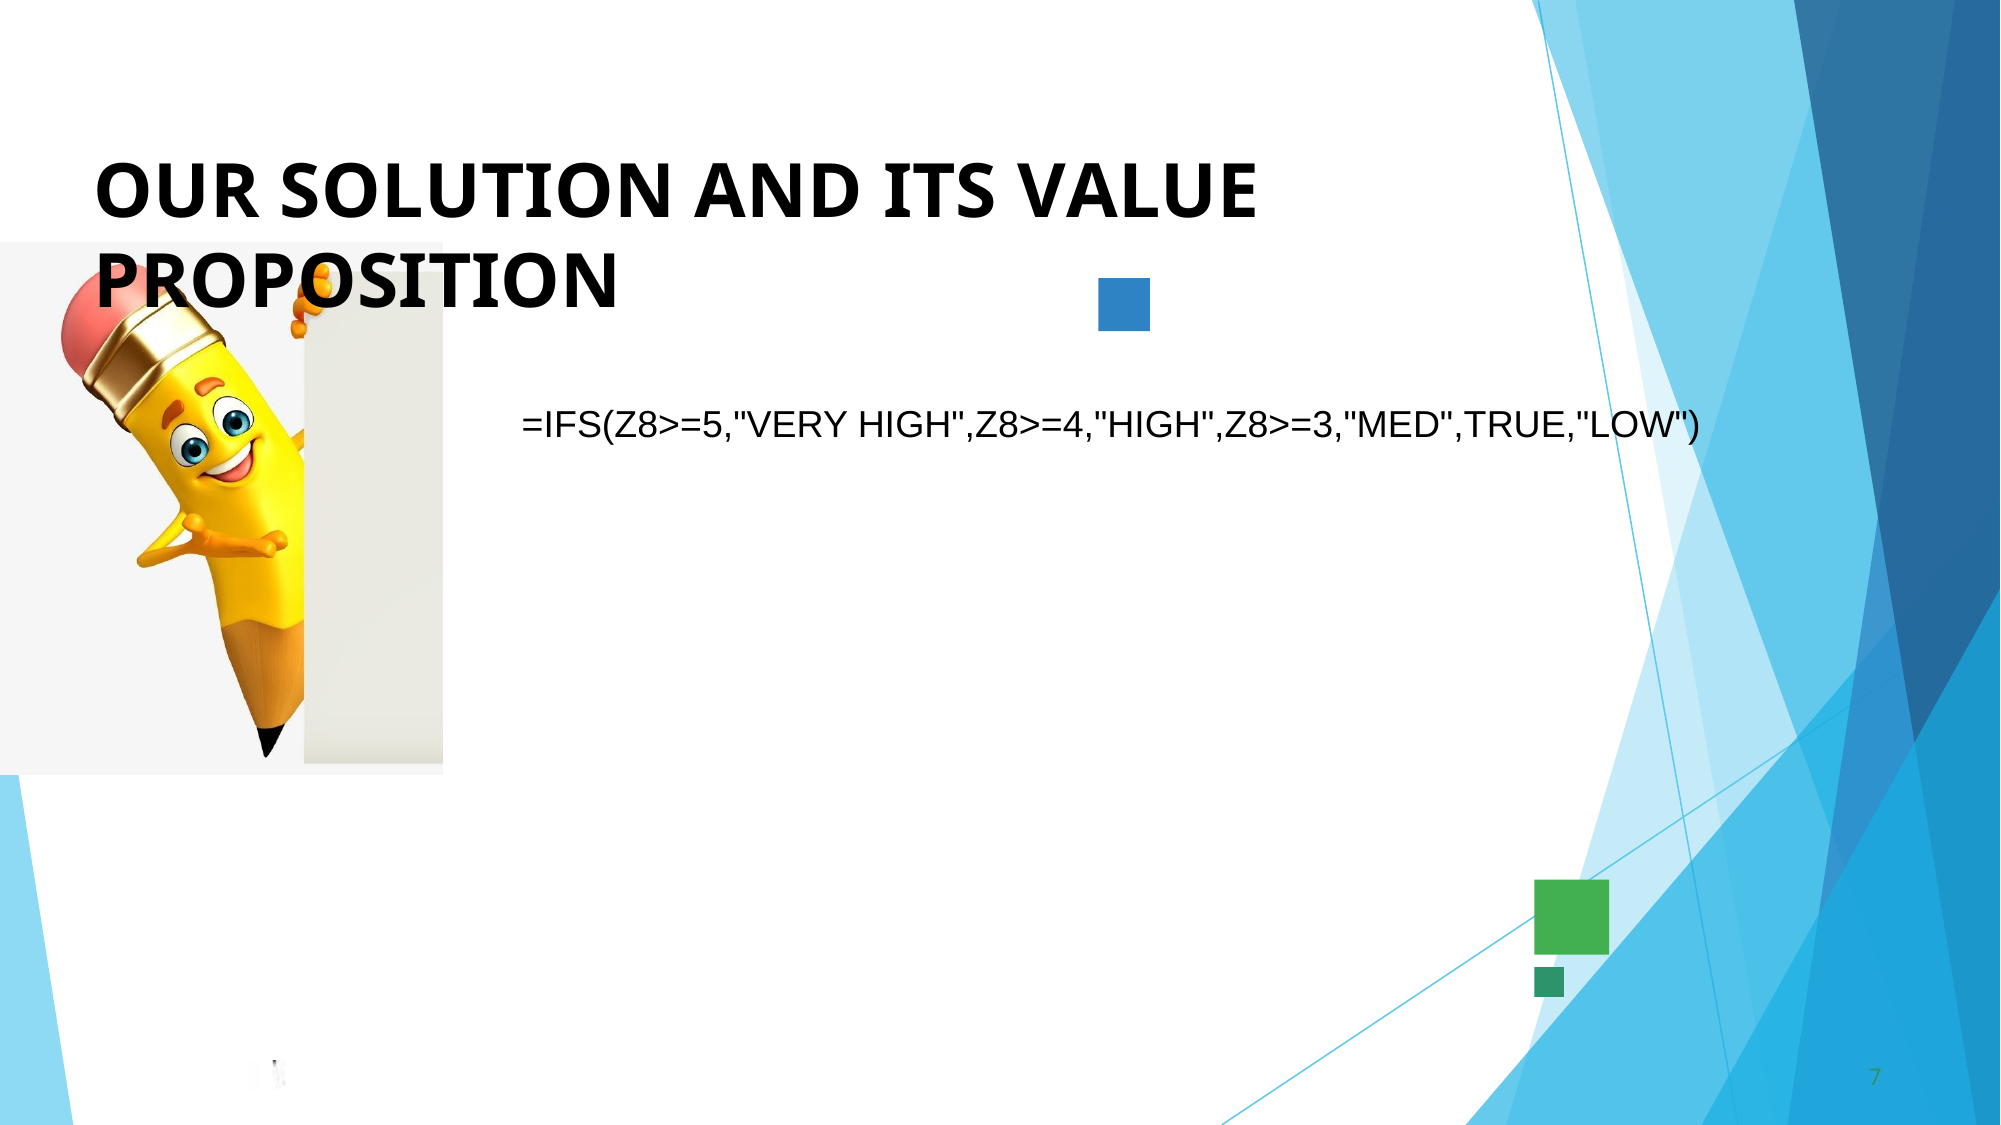

# OUR SOLUTION AND ITS VALUE PROPOSITION
=IFS(Z8>=5,"VERY HIGH",Z8>=4,"HIGH",Z8>=3,"MED",TRUE,"LOW")